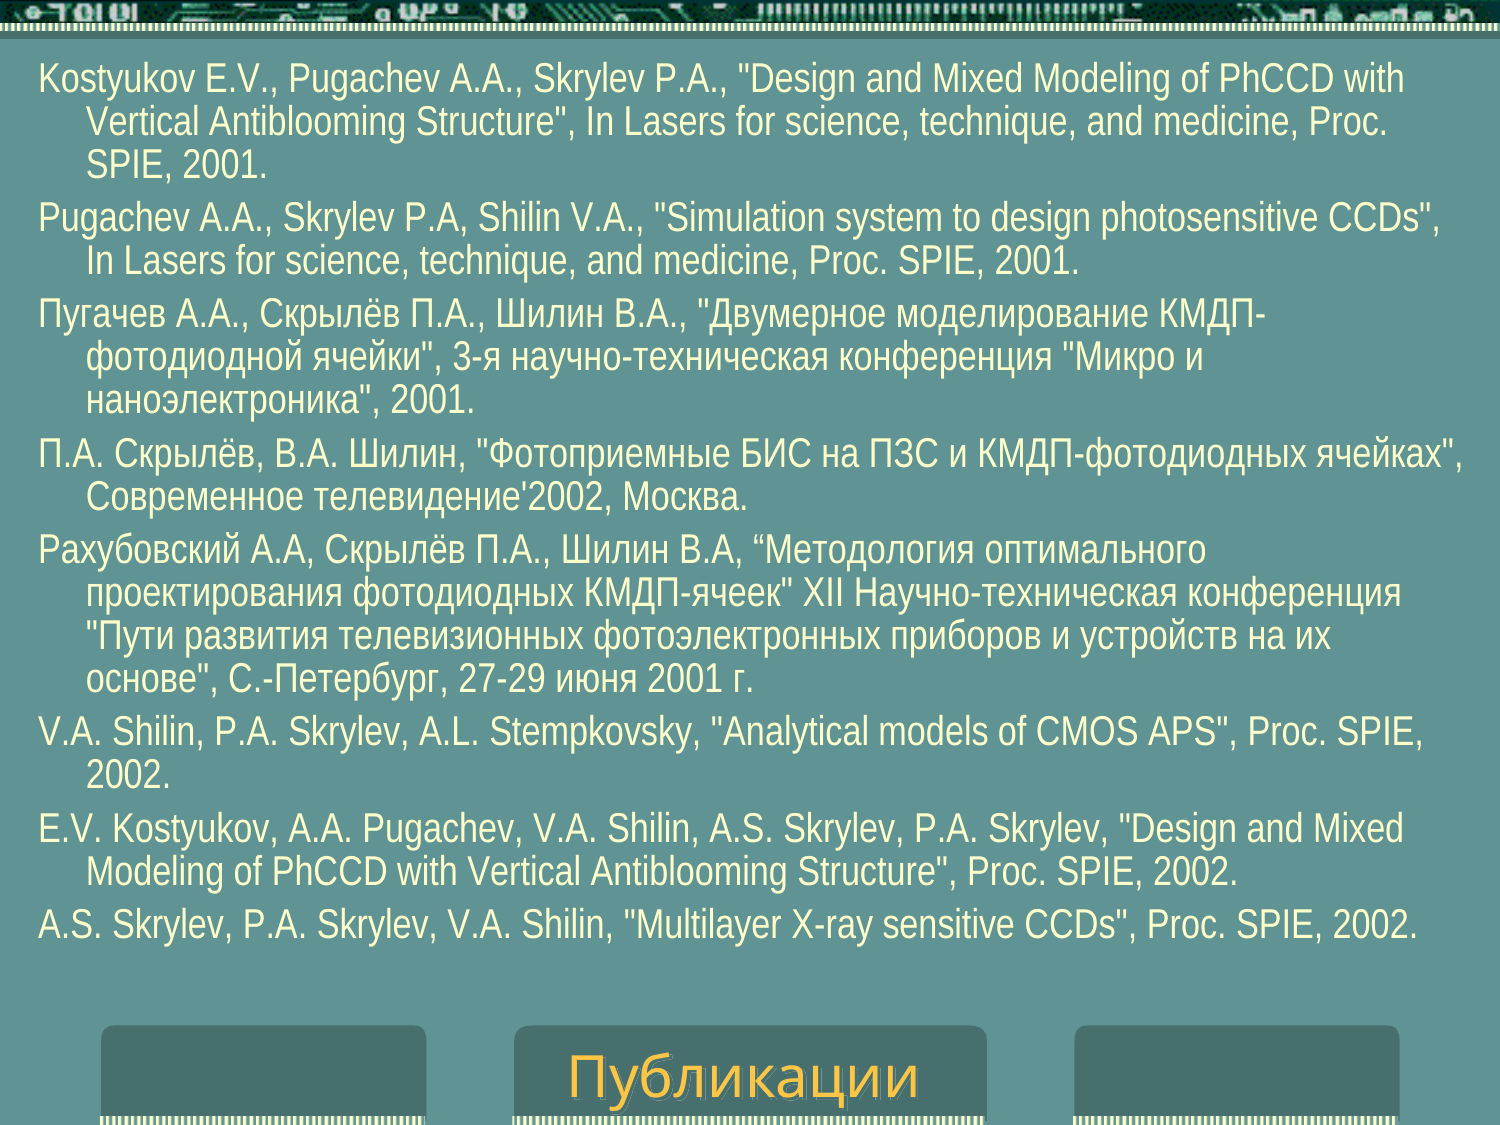

Kostyukov E.V., Pugachev A.A., Skrylev P.A., "Design and Mixed Modeling of PhCCD with Vertical Antiblooming Structure", In Lasers for science, technique, and medicine, Proc. SPIE, 2001.
Pugachev A.A., Skrylev P.A, Shilin V.A., "Simulation system to design photosensitive CCDs", In Lasers for science, technique, and medicine, Proc. SPIE, 2001.
Пугачев А.А., Скрылёв П.А., Шилин В.А., "Двумерное моделирование КМДП-фотодиодной ячейки", 3-я научно-техническая конференция "Микро и наноэлектроника", 2001.
П.А. Скрылёв, В.А. Шилин, "Фотоприемные БИС на ПЗС и КМДП-фотодиодных ячейках", Современное телевидение'2002, Москва.
Рахубовский А.А, Скрылёв П.А., Шилин В.А, “Методология оптимального проектирования фотодиодных КМДП-ячеек" XII Научно-техническая конференция "Пути развития телевизионных фотоэлектронных приборов и устройств на их основе", С.-Петербург, 27-29 июня 2001 г.
V.A. Shilin, P.A. Skrylev, A.L. Stempkovsky, "Analytical models of CMOS APS", Proc. SPIE, 2002.
E.V. Kostyukov, A.A. Pugachev, V.A. Shilin, A.S. Skrylev, P.A. Skrylev, "Design and Mixed Modeling of PhCCD with Vertical Antiblooming Structure", Proc. SPIE, 2002.
A.S. Skrylev, P.A. Skrylev, V.A. Shilin, "Multilayer X-ray sensitive CCDs", Proc. SPIE, 2002.
# Публикации